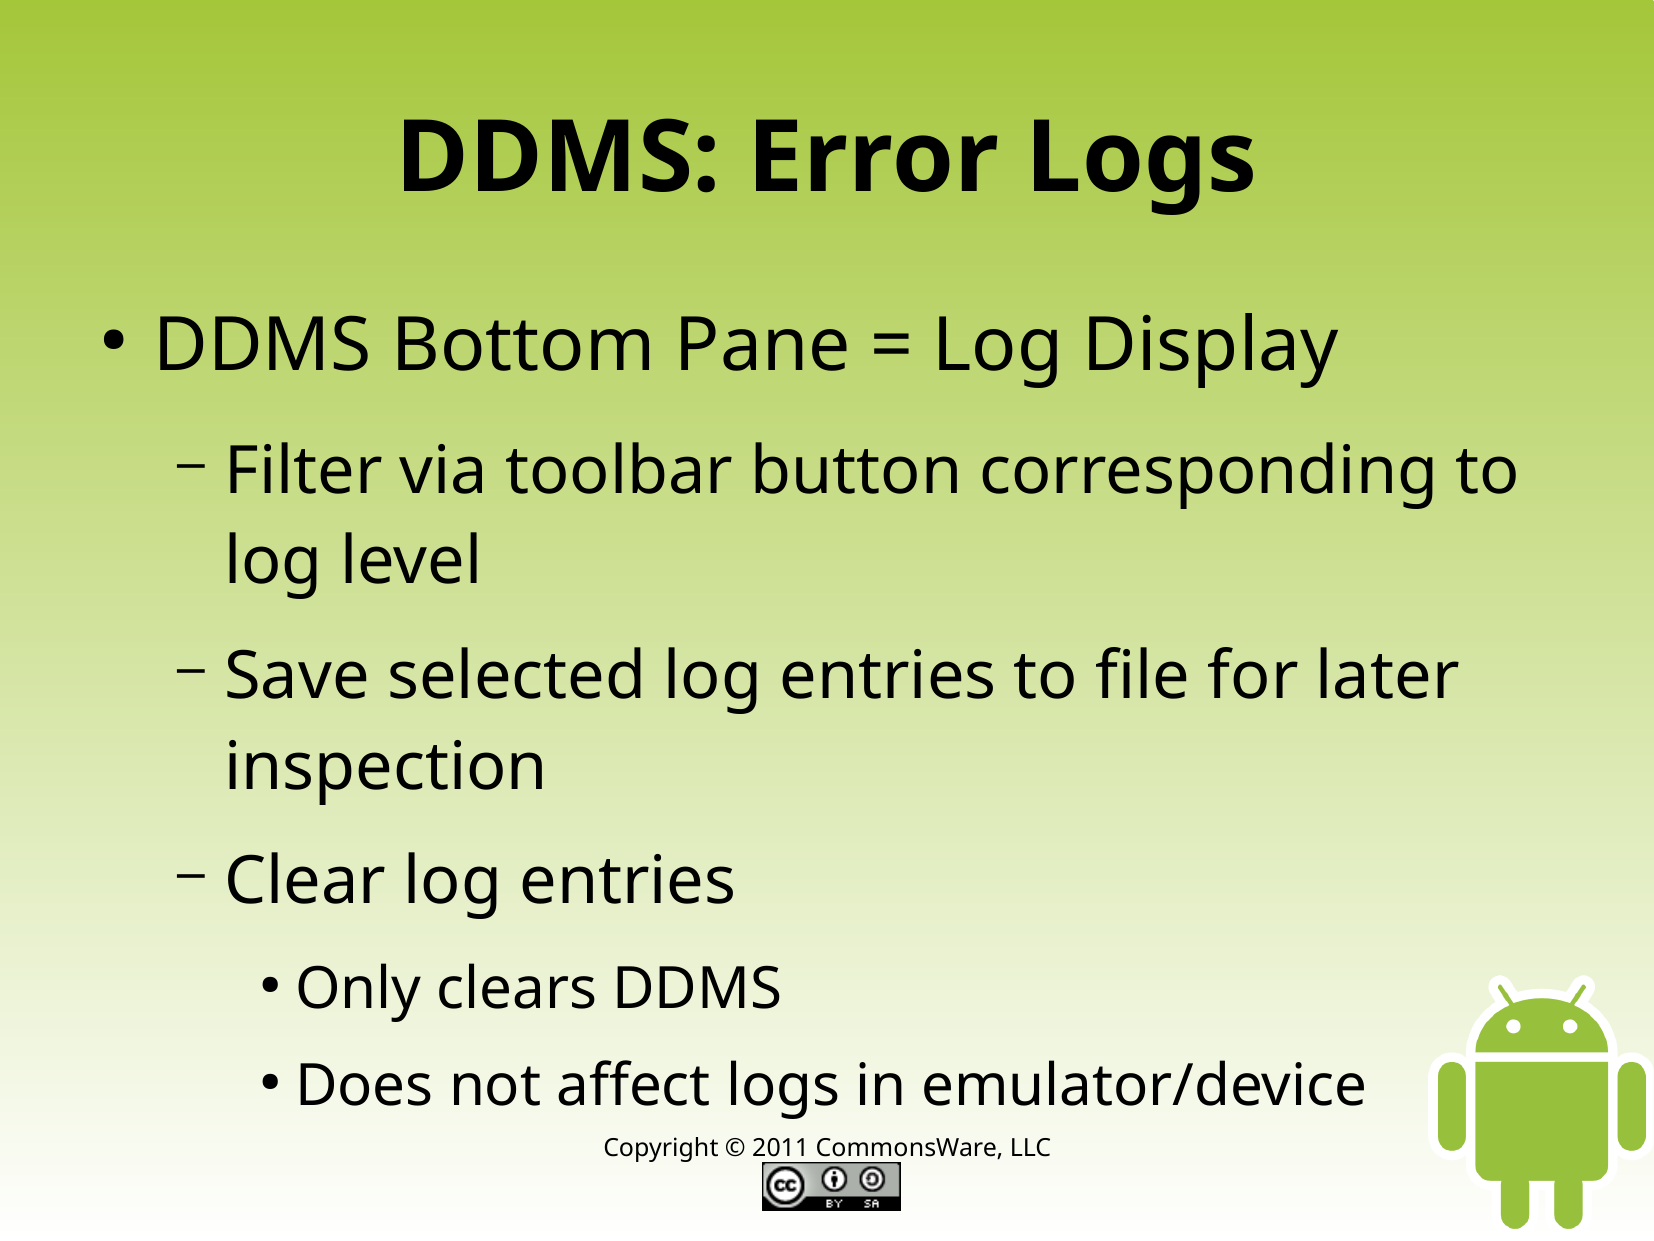

# DDMS: Error Logs
DDMS Bottom Pane = Log Display
Filter via toolbar button corresponding to log level
Save selected log entries to file for later inspection
Clear log entries
Only clears DDMS
Does not affect logs in emulator/device